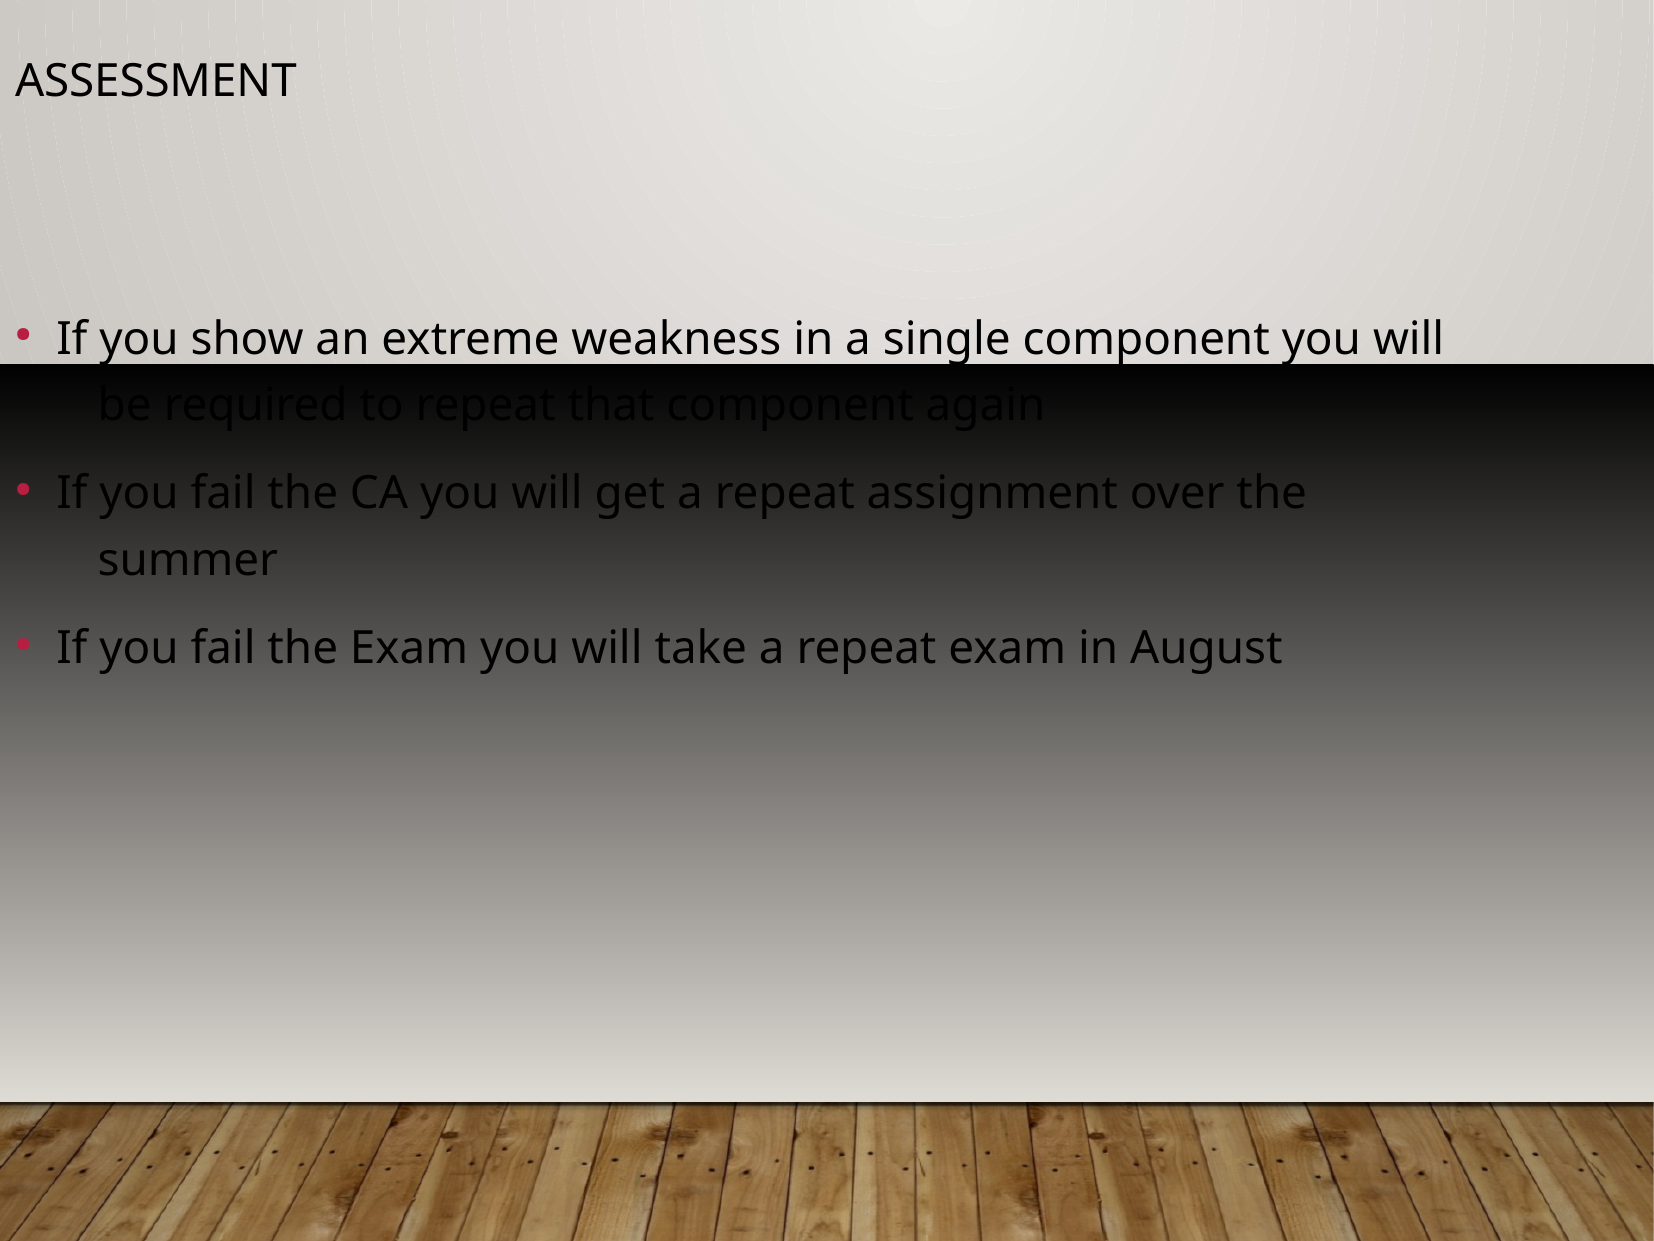

# Assessment
If you show an extreme weakness in a single component you will be required to repeat that component again
If you fail the CA you will get a repeat assignment over the summer
If you fail the Exam you will take a repeat exam in August